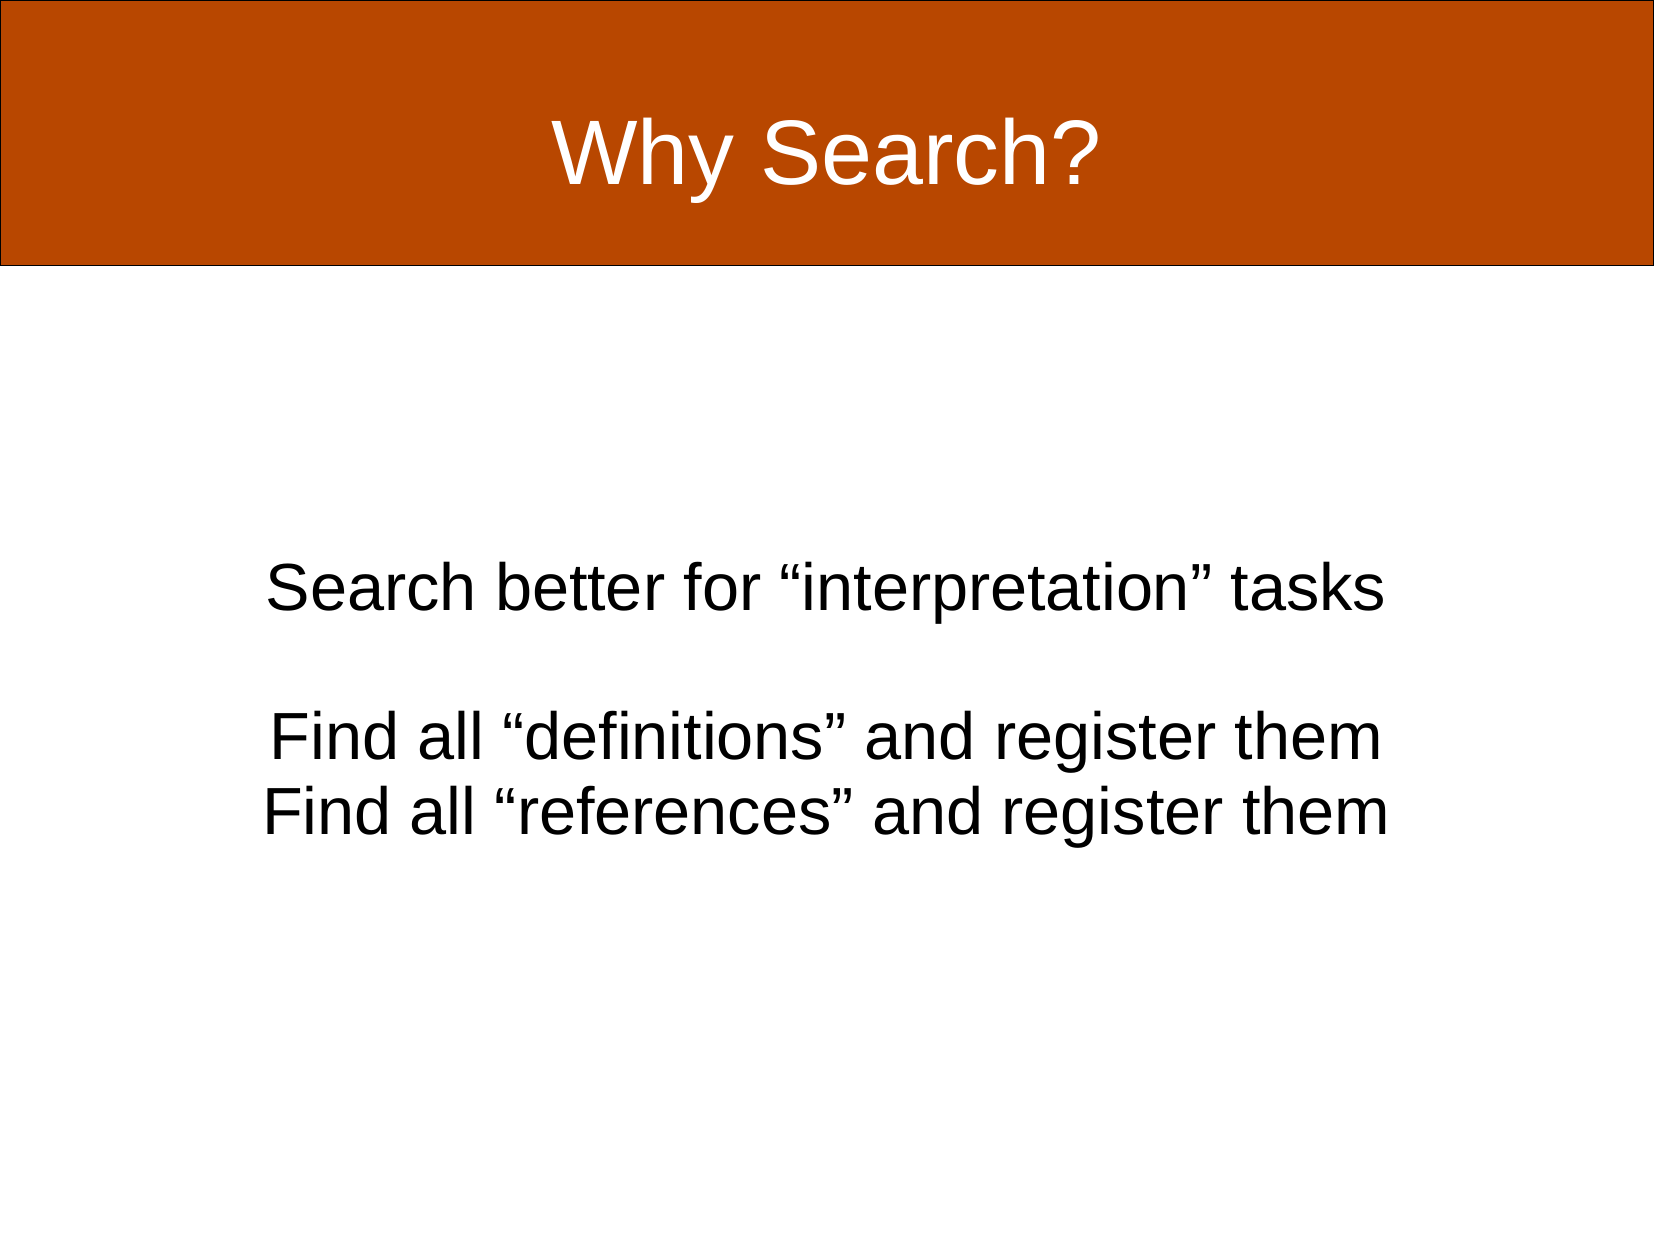

# Why Search?
Search better for “interpretation” tasks
Find all “definitions” and register them
Find all “references” and register them